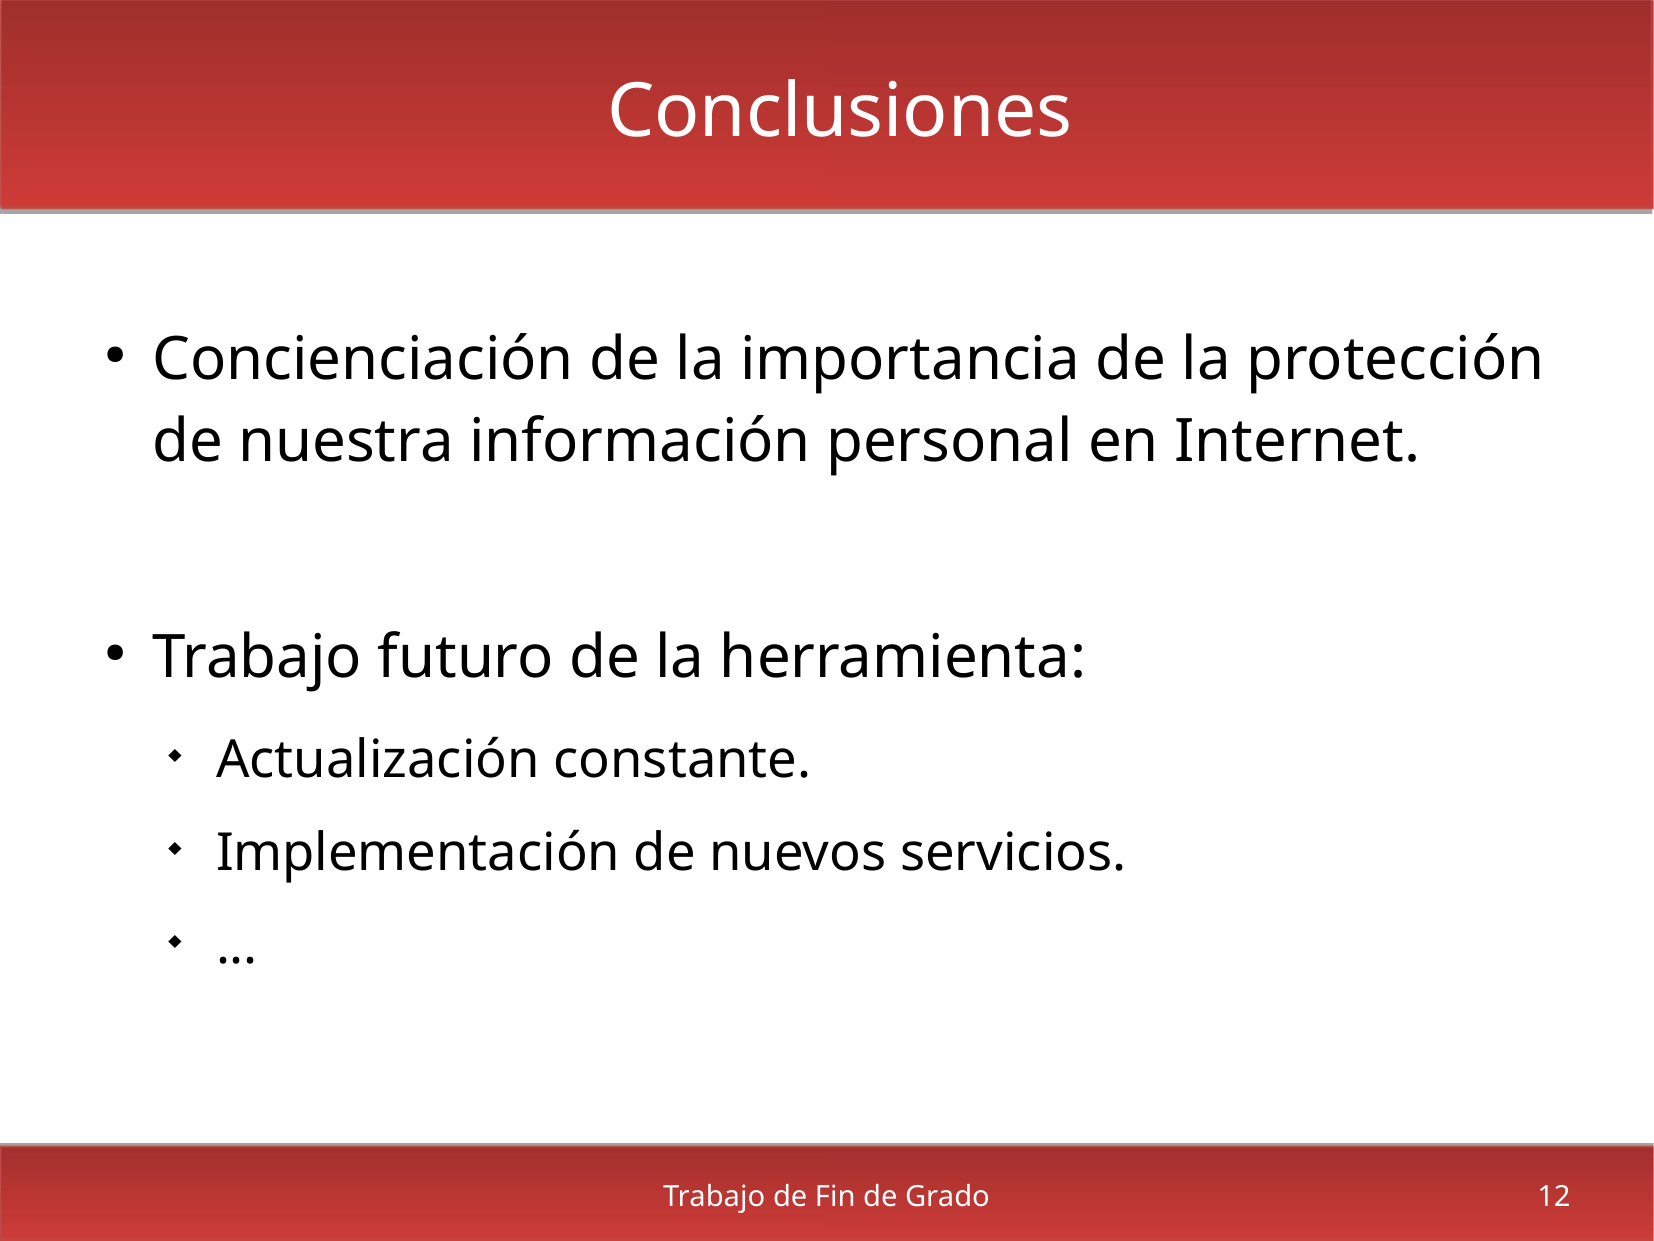

# Conclusiones
Concienciación de la importancia de la protección de nuestra información personal en Internet.
Trabajo futuro de la herramienta:
Actualización constante.
Implementación de nuevos servicios.
...
Trabajo de Fin de Grado
12